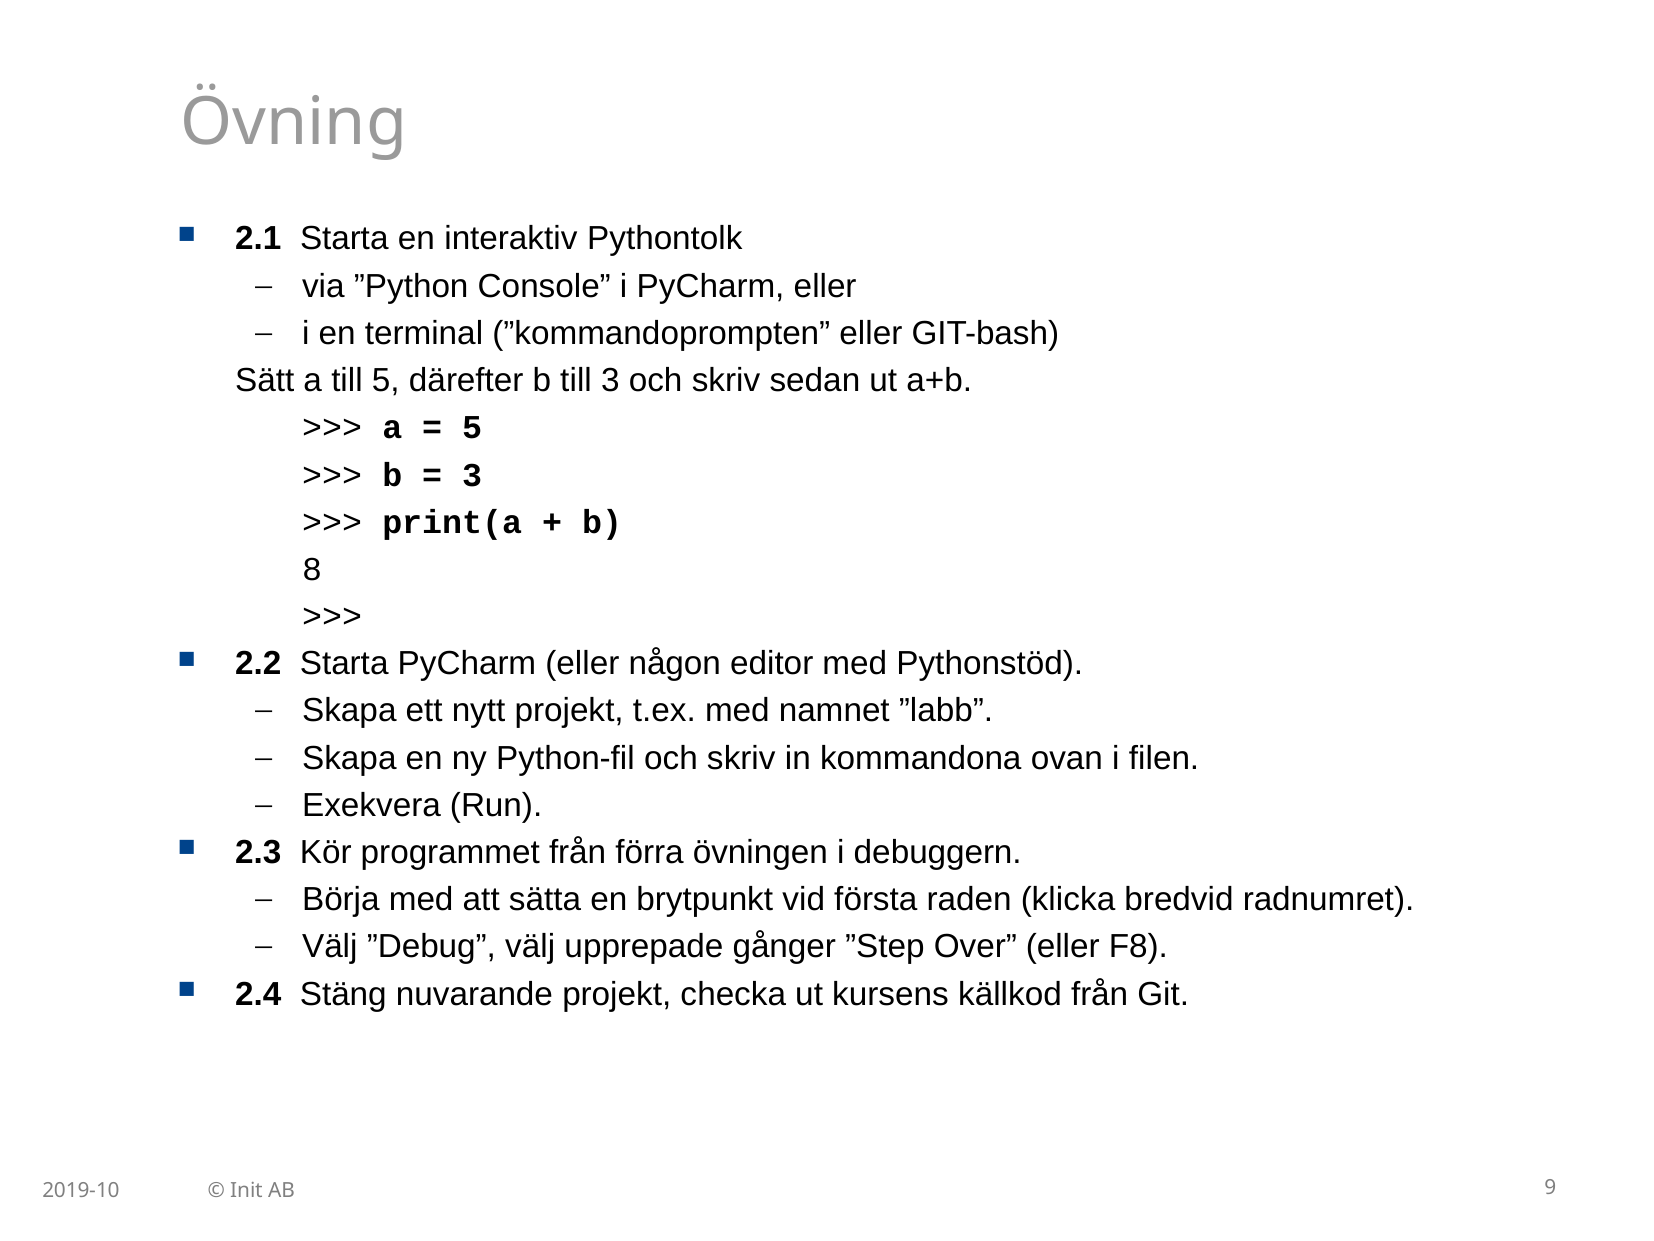

Övning
2.1 Starta en interaktiv Pythontolk
via ”Python Console” i PyCharm, eller
i en terminal (”kommandoprompten” eller GIT-bash)
Sätt a till 5, därefter b till 3 och skriv sedan ut a+b.
>>> a = 5
>>> b = 3
>>> print(a + b)
8
>>>
2.2 Starta PyCharm (eller någon editor med Pythonstöd).
Skapa ett nytt projekt, t.ex. med namnet ”labb”.
Skapa en ny Python-fil och skriv in kommandona ovan i filen.
Exekvera (Run).
2.3 Kör programmet från förra övningen i debuggern.
Börja med att sätta en brytpunkt vid första raden (klicka bredvid radnumret).
Välj ”Debug”, välj upprepade gånger ”Step Over” (eller F8).
2.4 Stäng nuvarande projekt, checka ut kursens källkod från Git.
2019-10
© Init AB